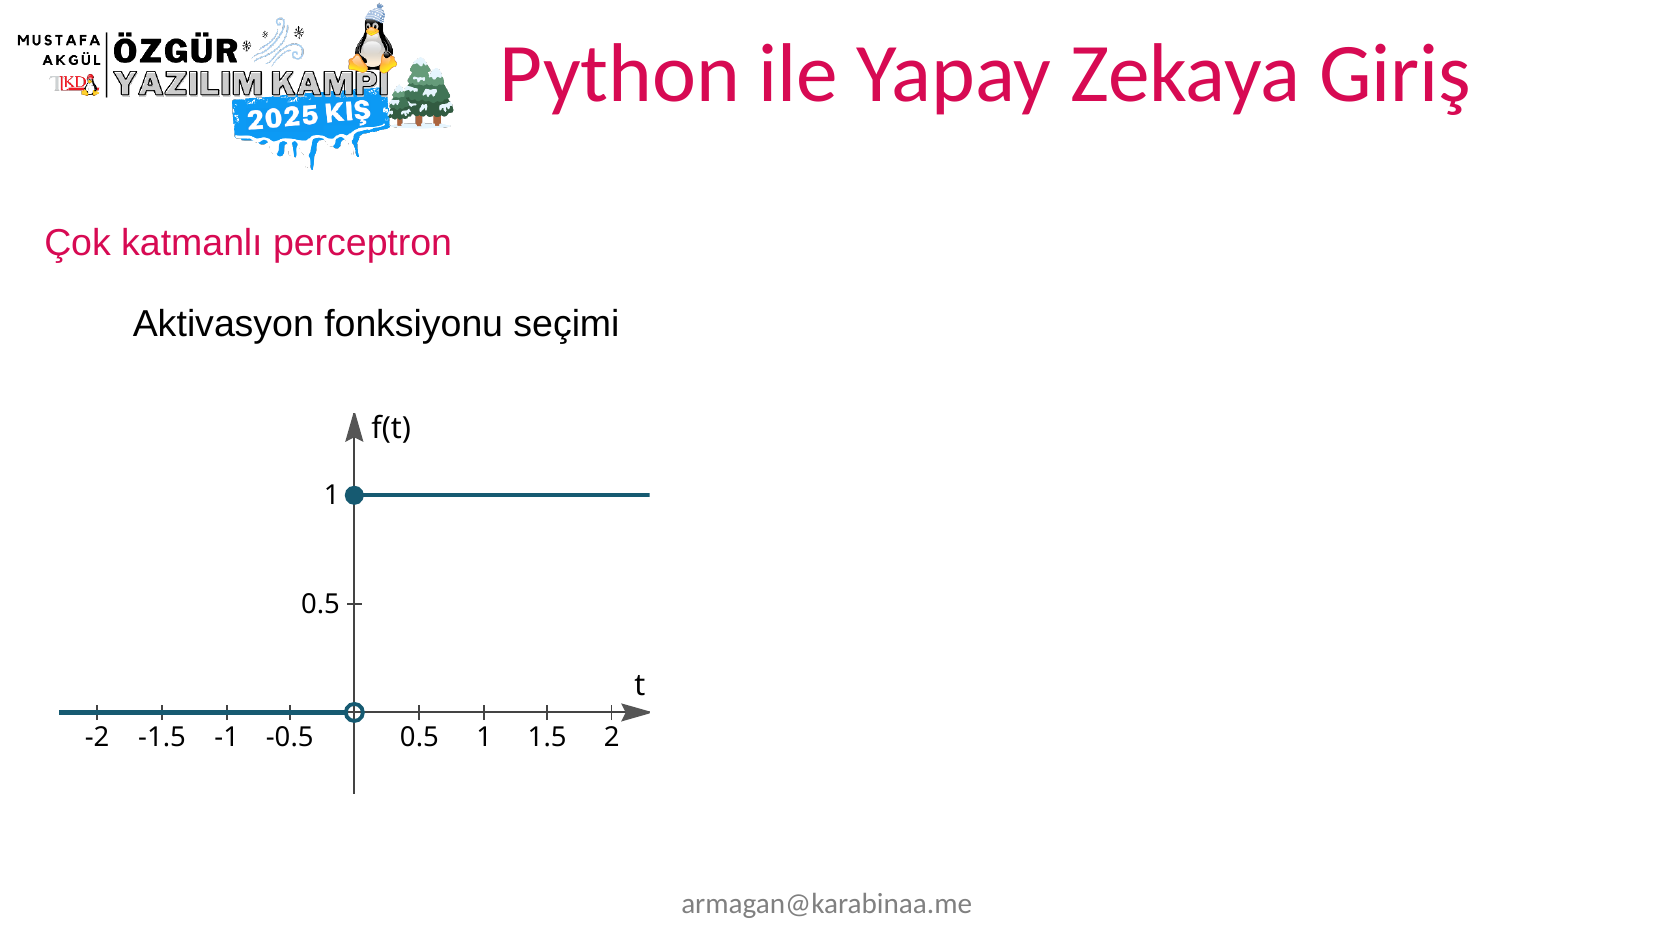

Python ile Yapay Zekaya Giriş
Çok katmanlı perceptron
Aktivasyon fonksiyonu seçimi
armagan@karabinaa.me